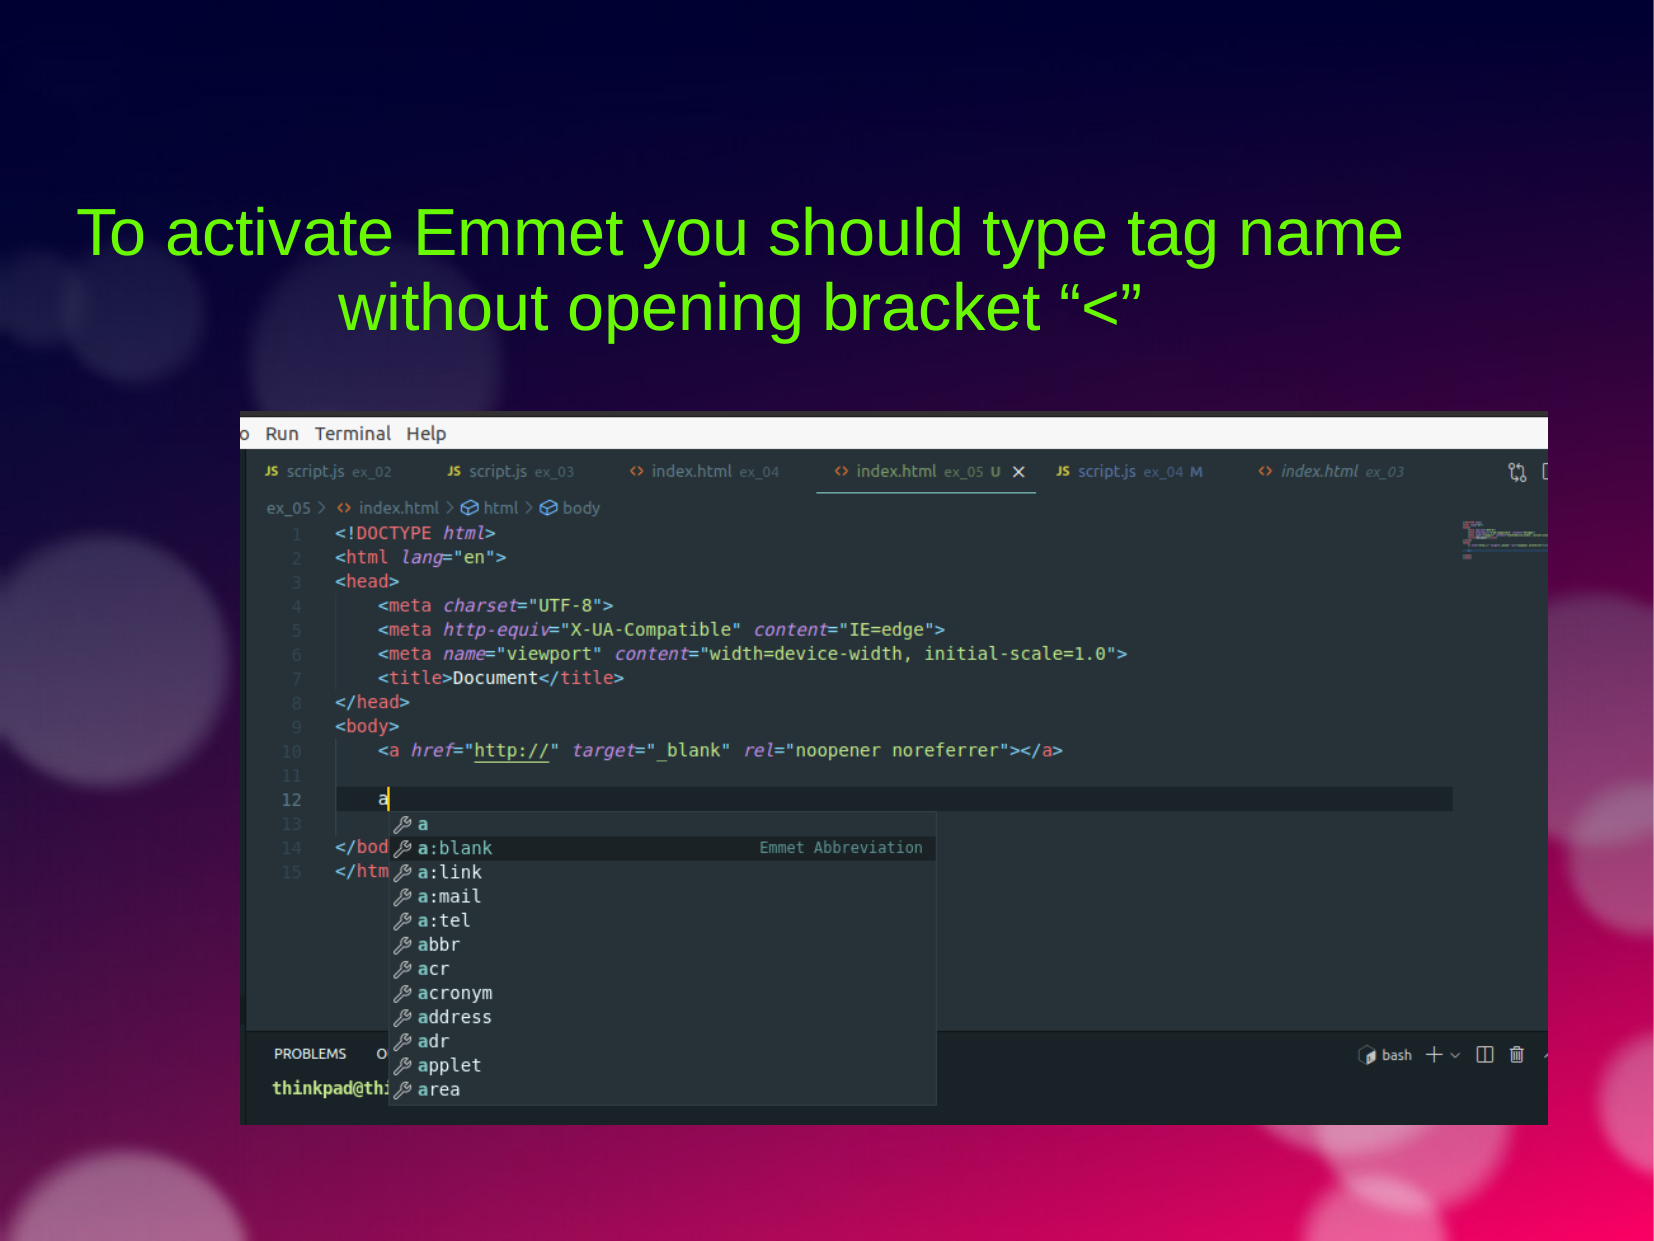

# To activate Emmet you should type tag name without opening bracket “<”